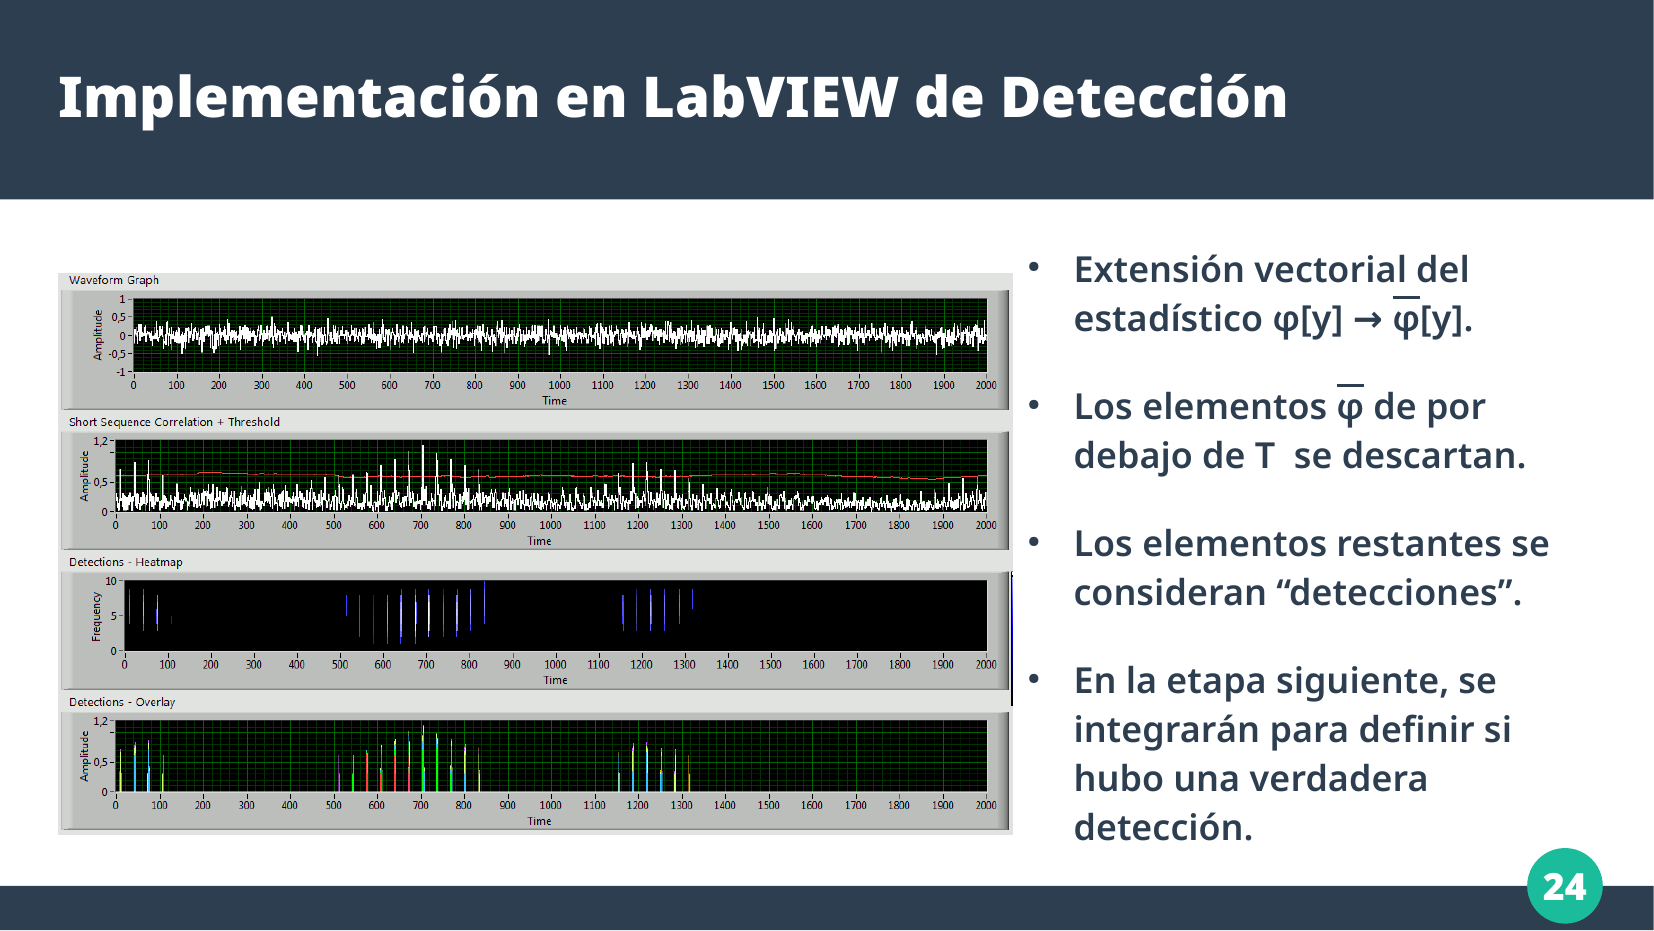

# Implementación en LabVIEW de Detección
Extensión vectorial del estadístico φ[y] → φ[y].
Los elementos φ de por debajo de T se descartan.
Los elementos restantes se consideran “detecciones”.
En la etapa siguiente, se integrarán para definir si hubo una verdadera detección.